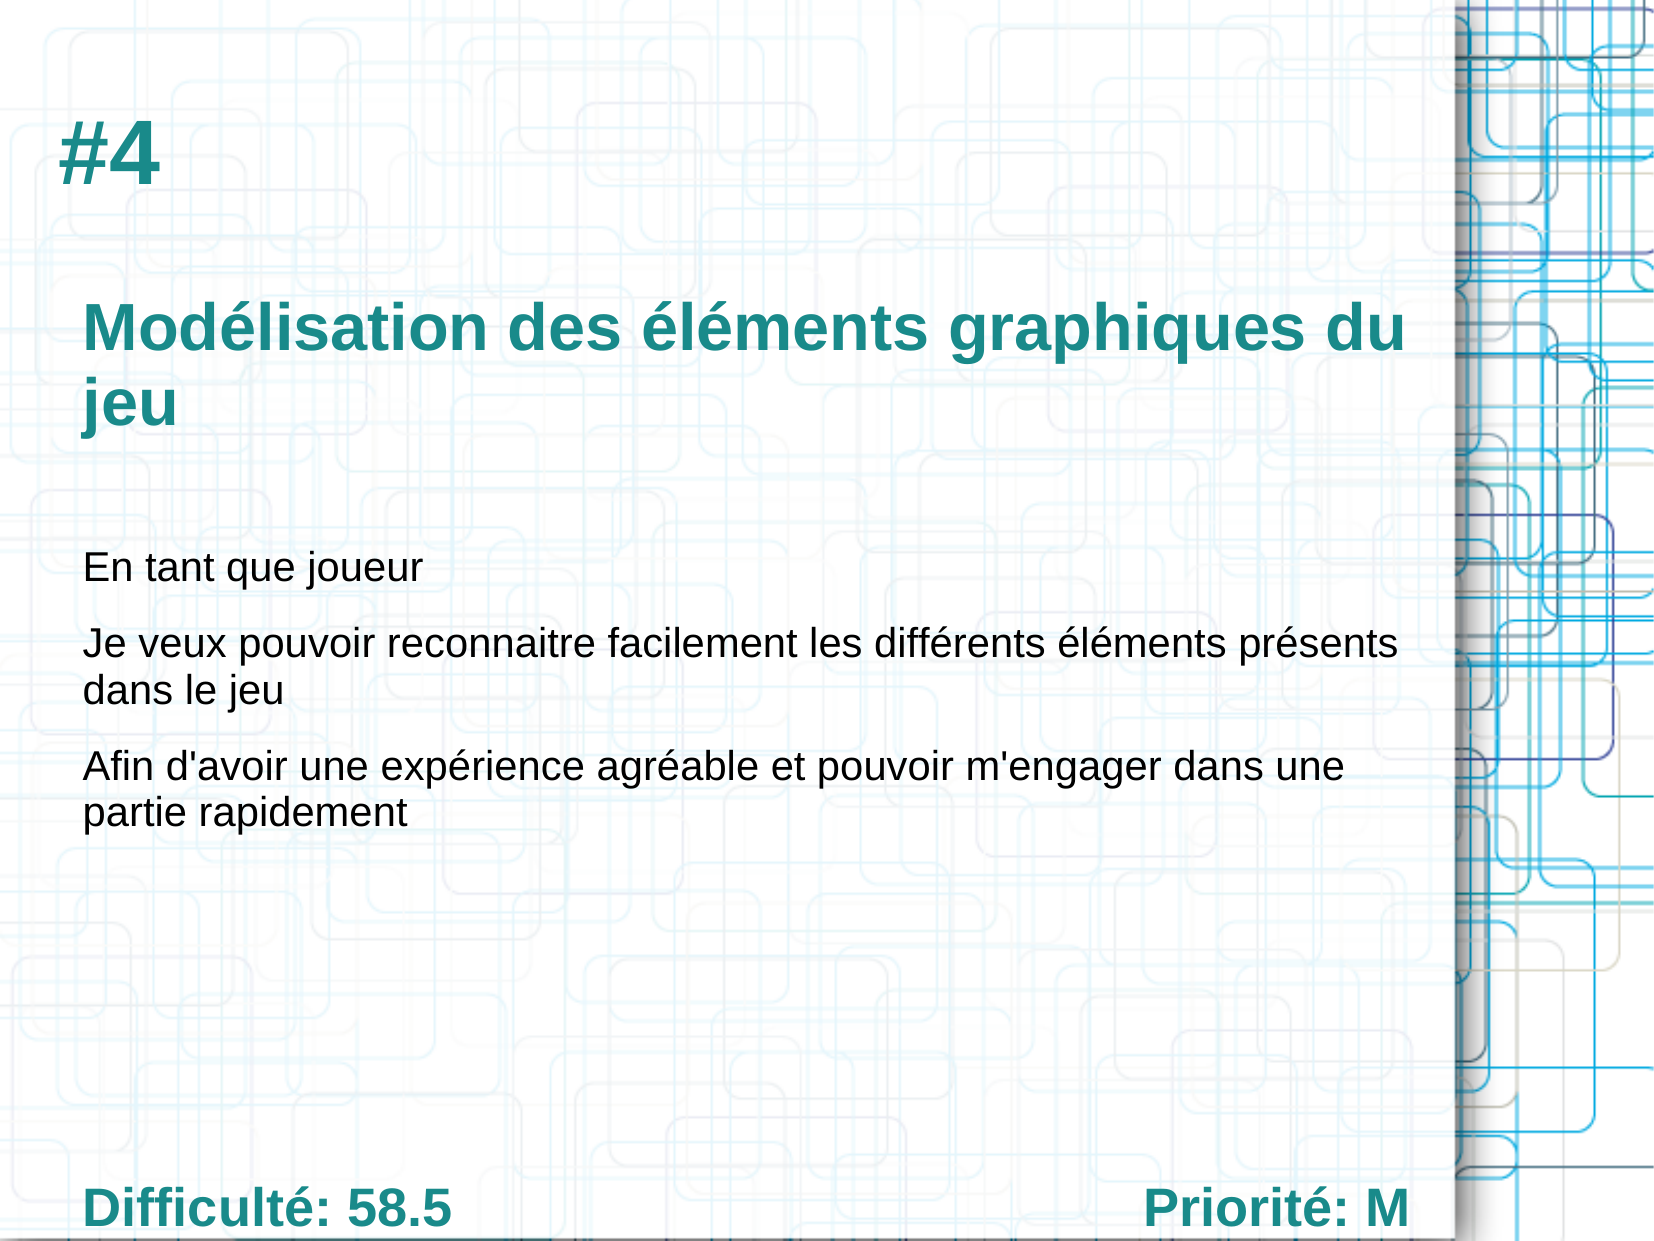

# #4
Modélisation des éléments graphiques du jeu
En tant que joueur
Je veux pouvoir reconnaitre facilement les différents éléments présents dans le jeu
Afin d'avoir une expérience agréable et pouvoir m'engager dans une partie rapidement
Difficulté: 58.5 Priorité: M